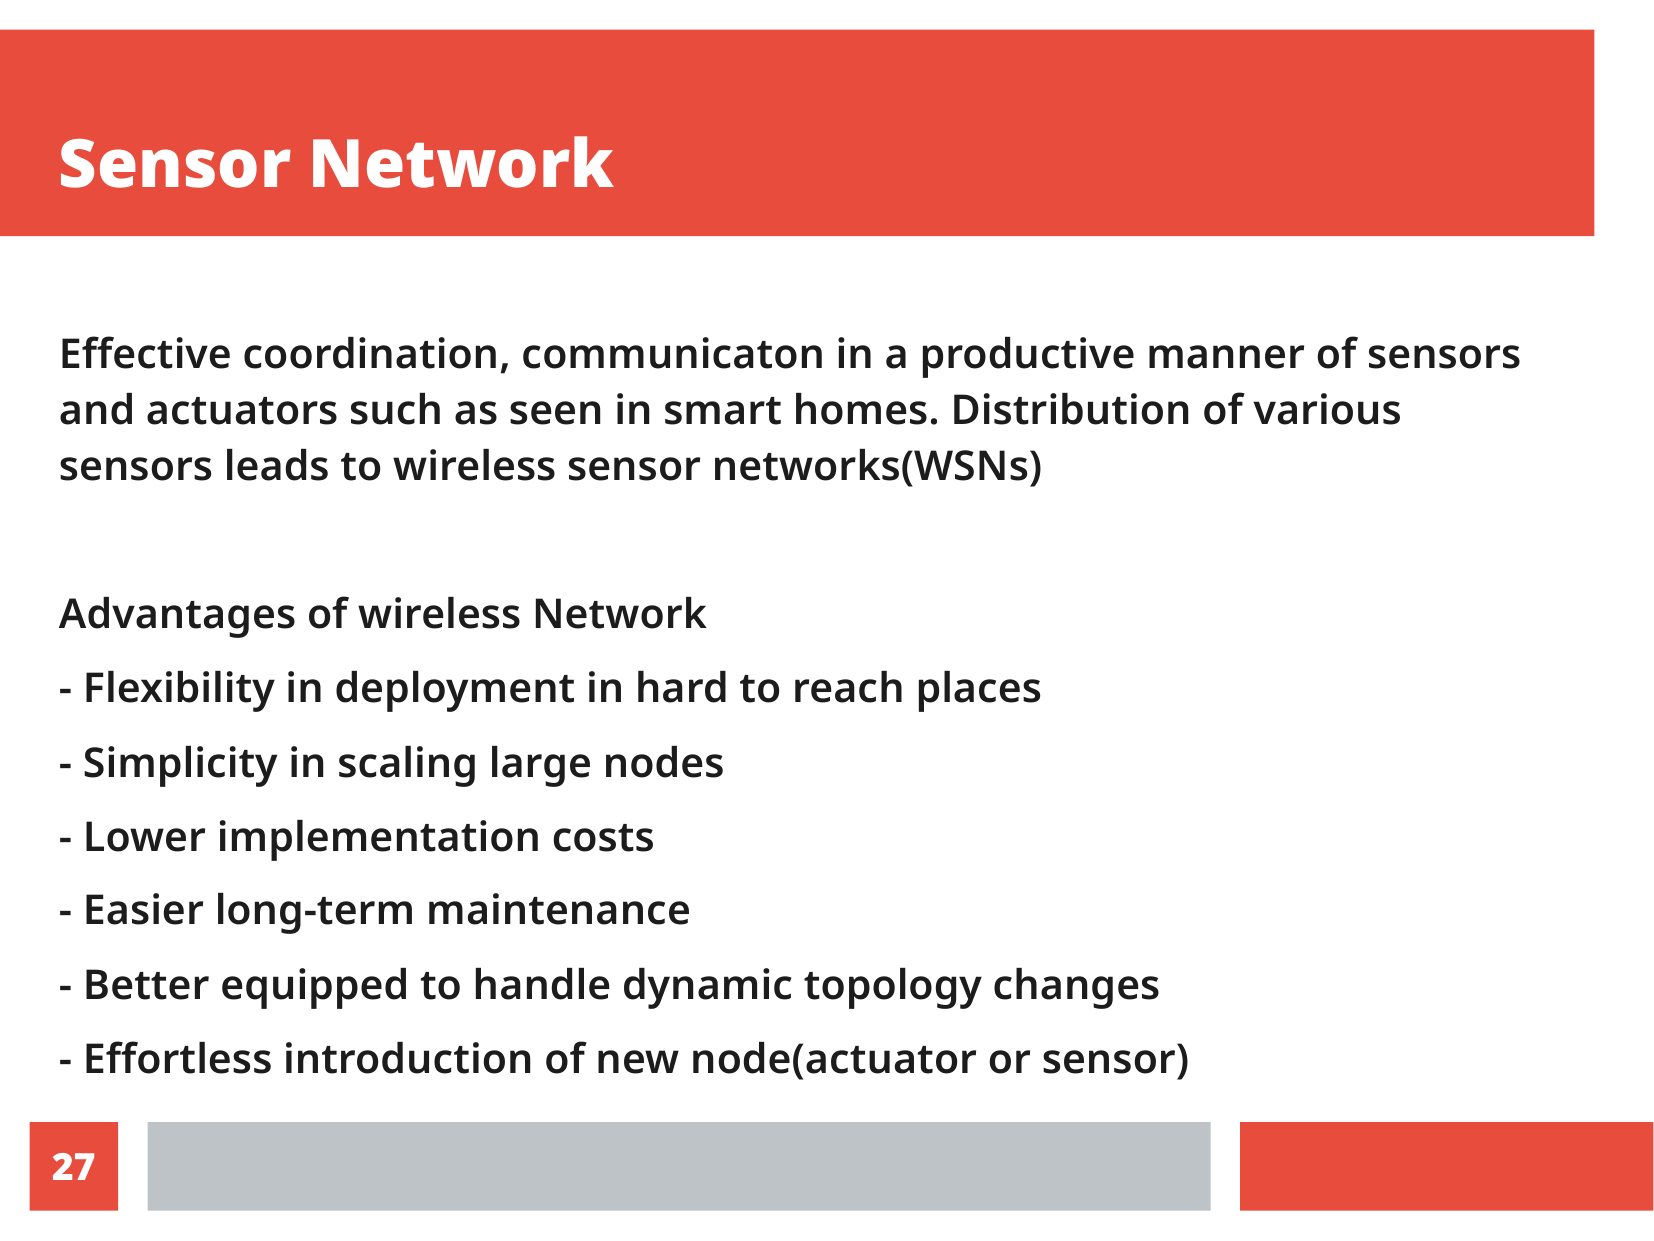

# Sensor Network
Effective coordination, communicaton in a productive manner of sensors and actuators such as seen in smart homes. Distribution of various sensors leads to wireless sensor networks(WSNs)
Advantages of wireless Network
- Flexibility in deployment in hard to reach places
- Simplicity in scaling large nodes
- Lower implementation costs
- Easier long-term maintenance
- Better equipped to handle dynamic topology changes
- Effortless introduction of new node(actuator or sensor)
27